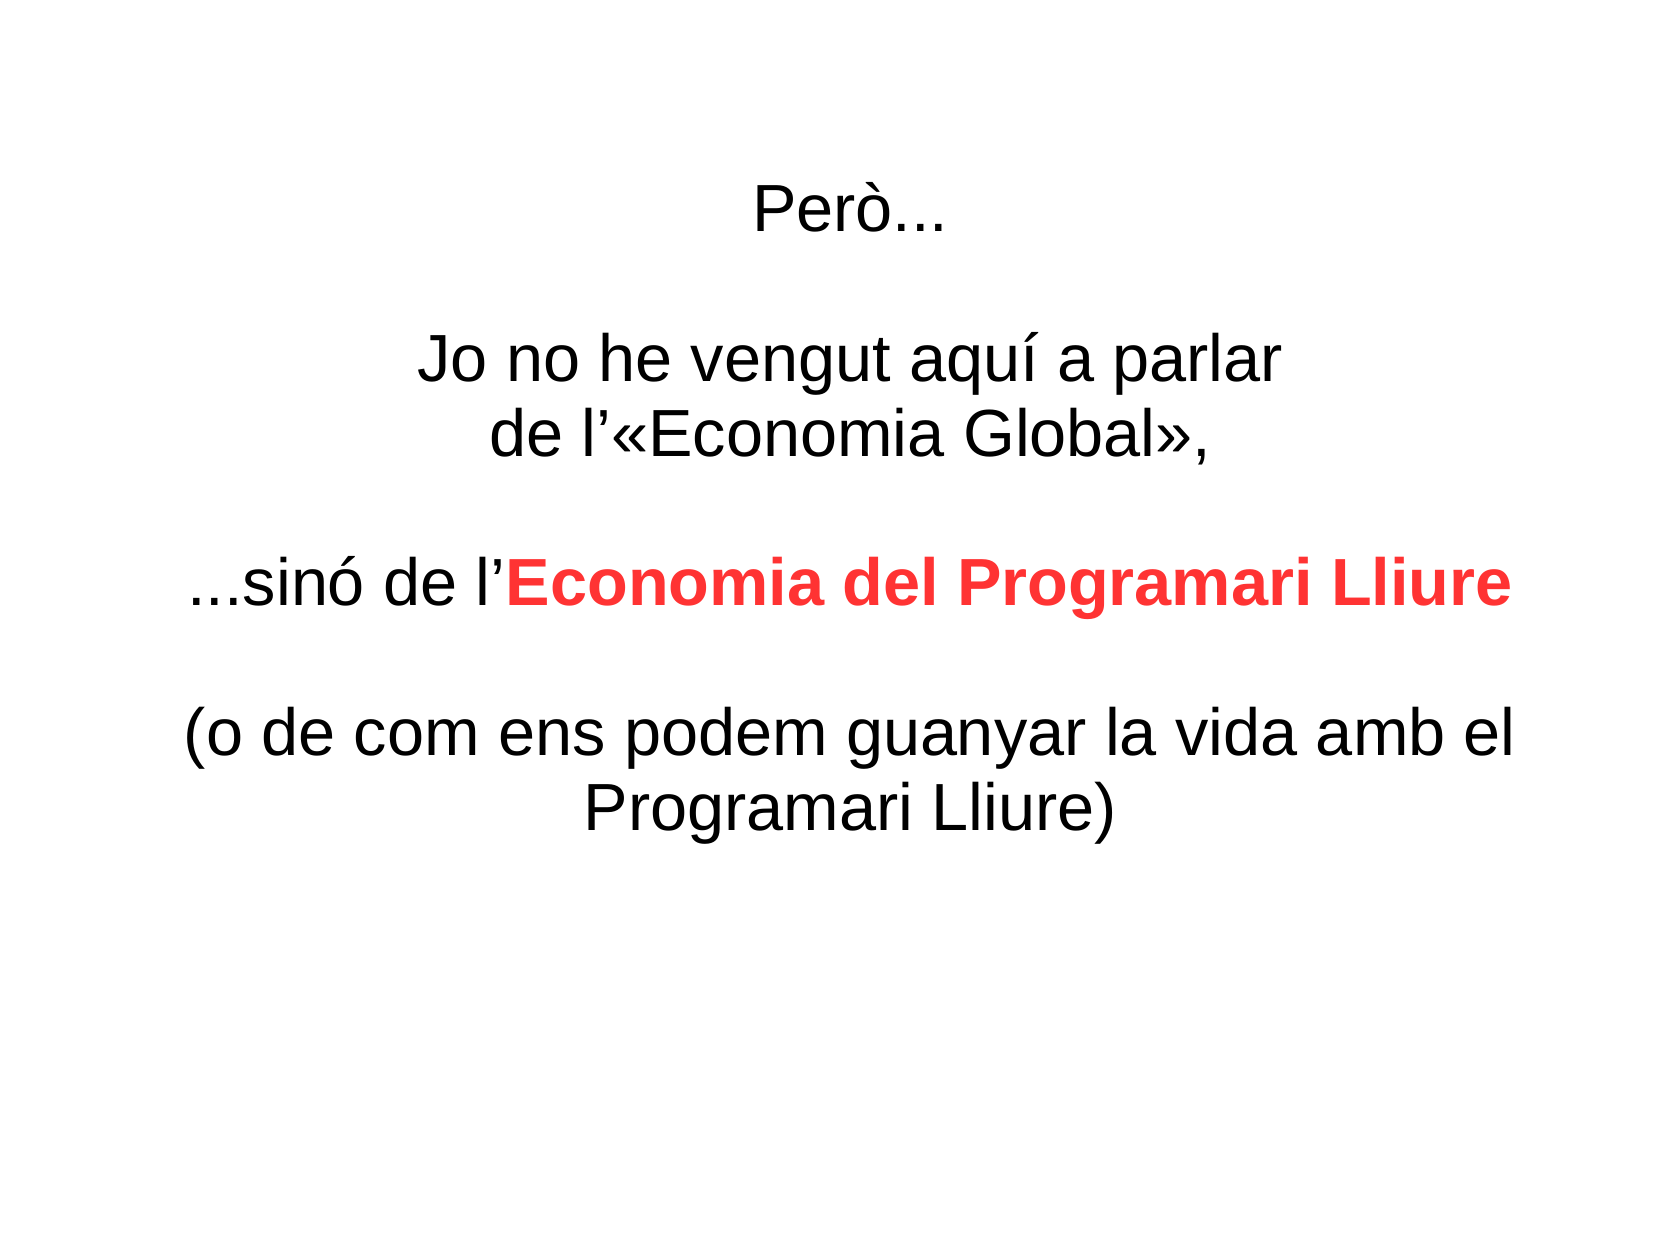

# Però...
Jo no he vengut aquí a parlar
de l’«Economia Global»,
...sinó de l’Economia del Programari Lliure
(o de com ens podem guanyar la vida amb el Programari Lliure)